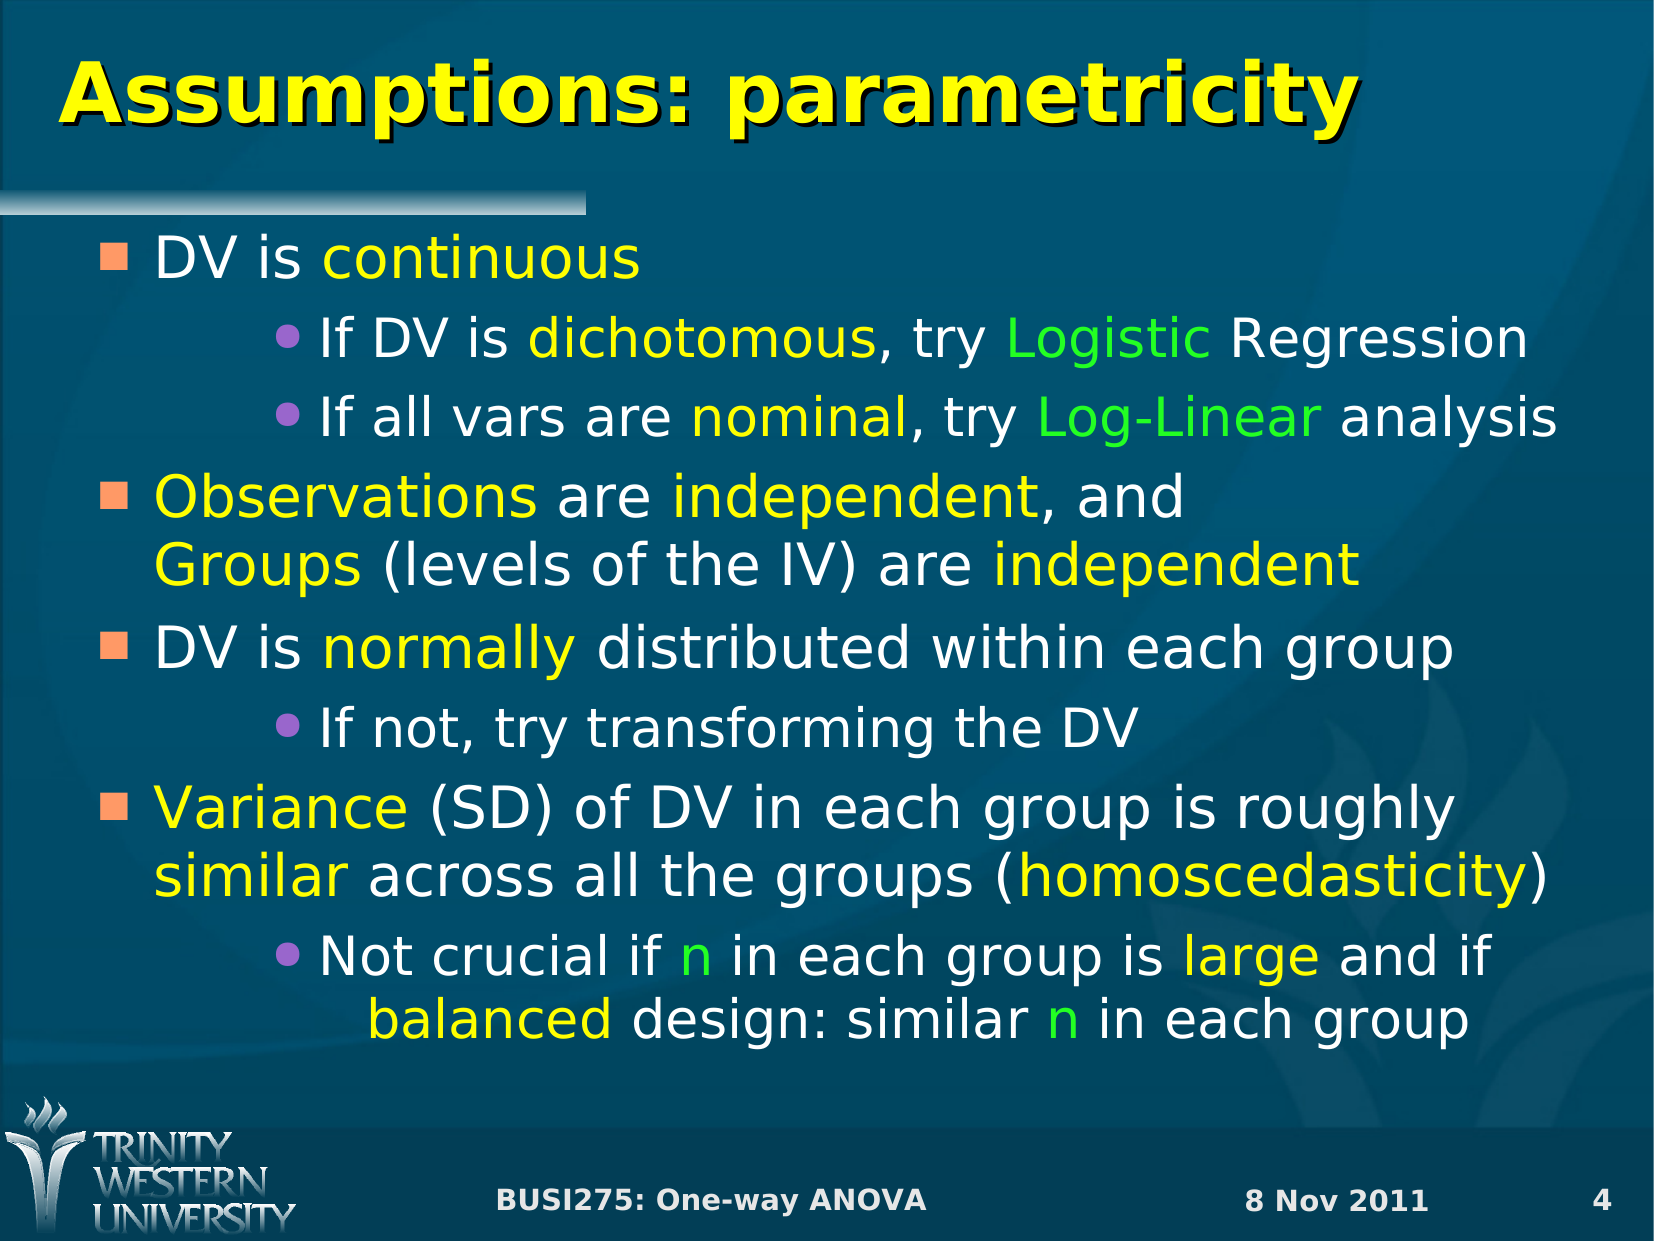

# Assumptions: parametricity
DV is continuous
If DV is dichotomous, try Logistic Regression
If all vars are nominal, try Log-Linear analysis
Observations are independent, and
Groups (levels of the IV) are independent
DV is normally distributed within each group
If not, try transforming the DV
Variance (SD) of DV in each group is roughly similar across all the groups (homoscedasticity)
Not crucial if n in each group is large and if
balanced design: similar n in each group
BUSI275: One-way ANOVA
8 Nov 2011
4